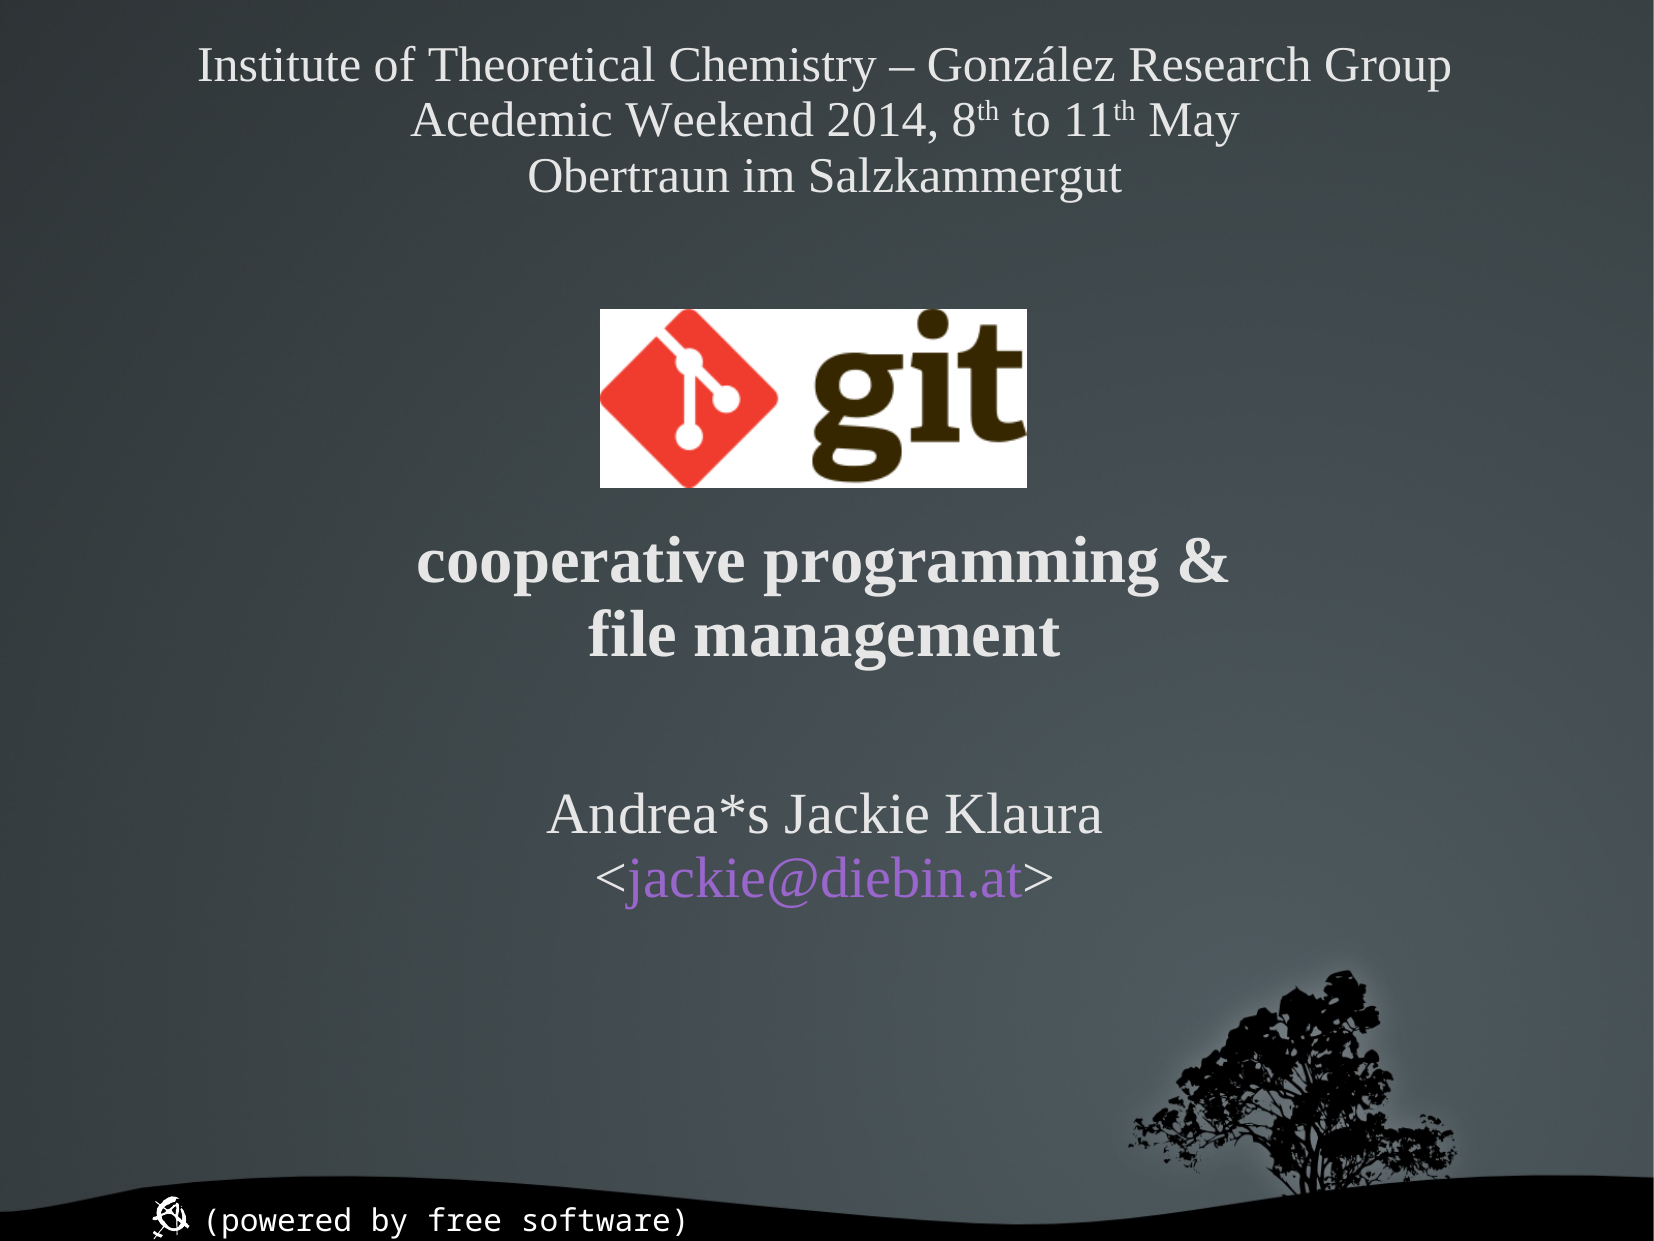

Institute of Theoretical Chemistry – González Research Group
Acedemic Weekend 2014, 8th to 11th May
Obertraun im Salzkammergut
# cooperative programming & file management Andrea*s Jackie Klaura <jackie@diebin.at>
(powered by free software)